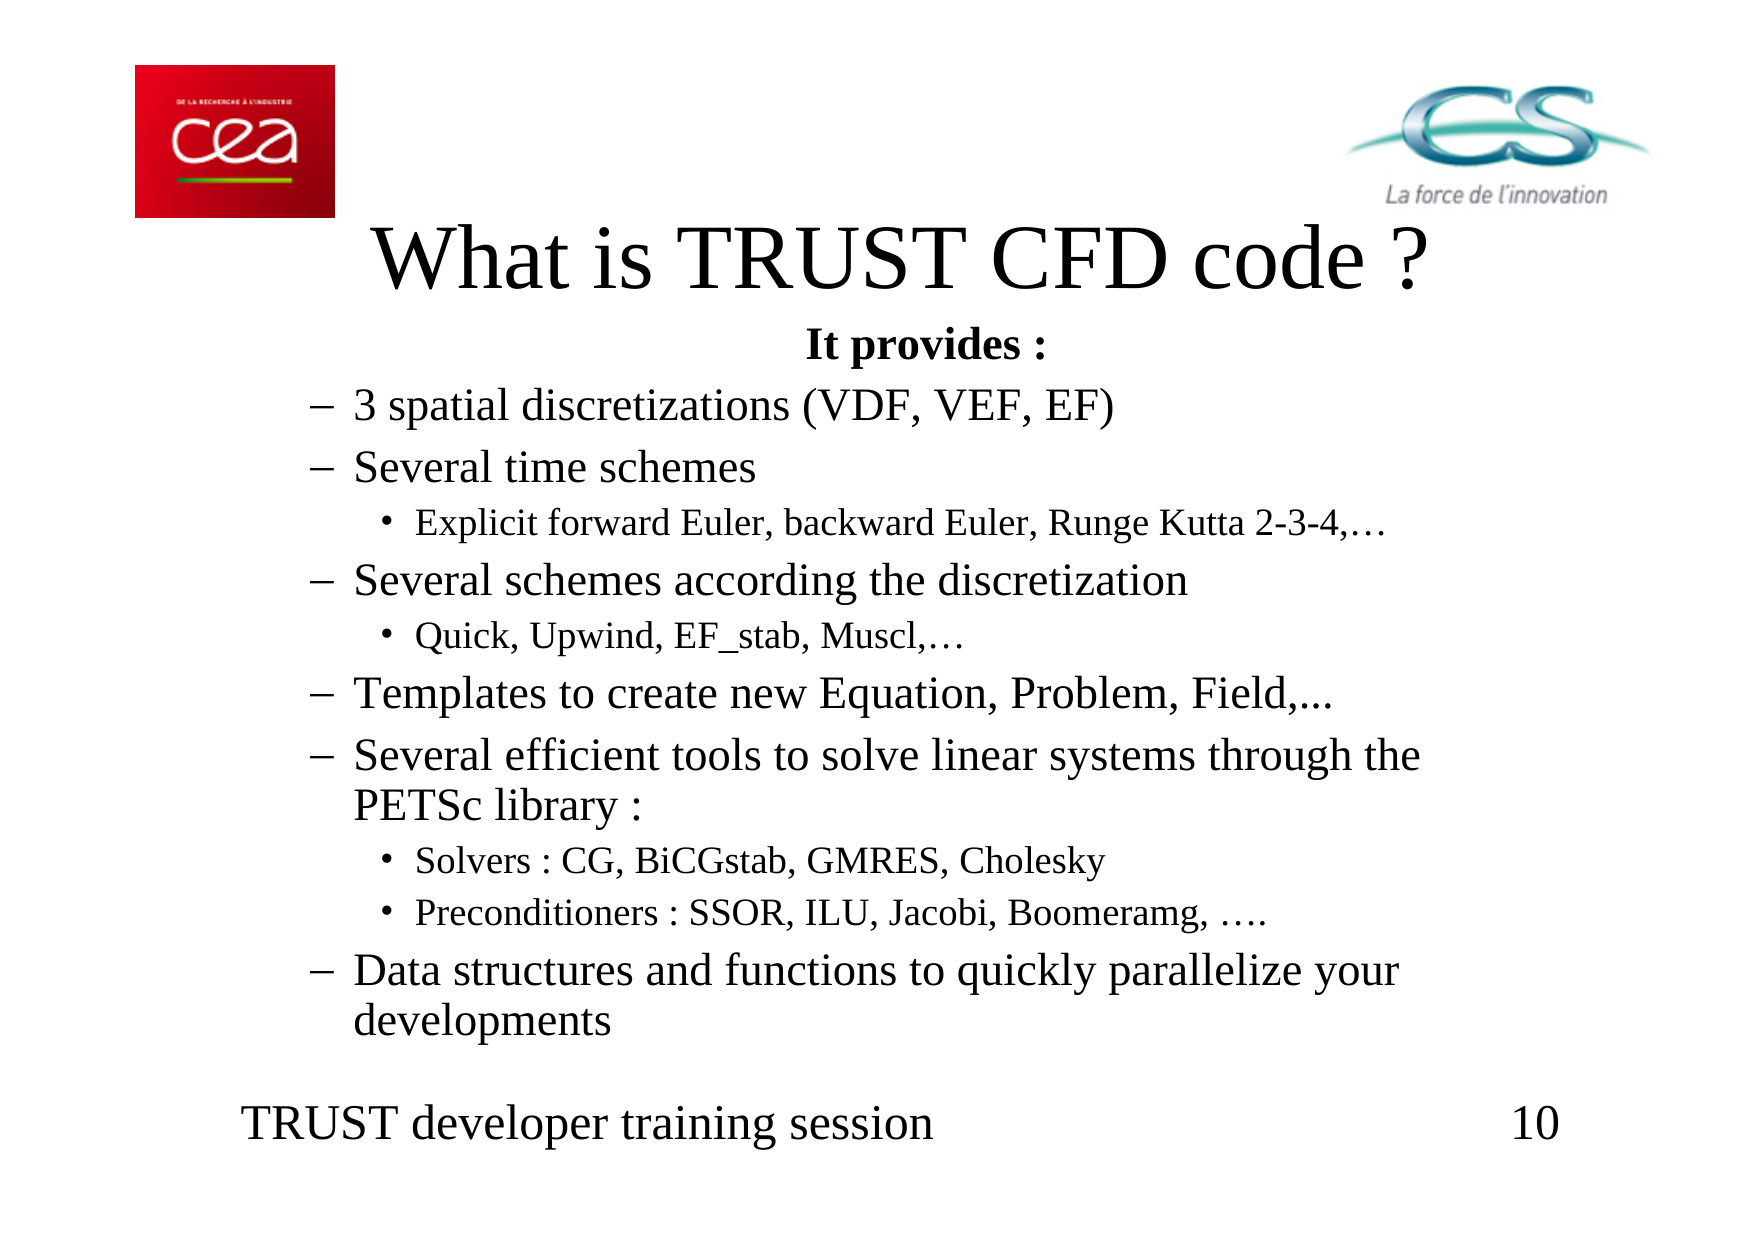

# What is TRUST CFD code ?
It provides :
3 spatial discretizations (VDF, VEF, EF)
Several time schemes
Explicit forward Euler, backward Euler, Runge Kutta 2-3-4,…
Several schemes according the discretization
Quick, Upwind, EF_stab, Muscl,…
Templates to create new Equation, Problem, Field,...
Several efficient tools to solve linear systems through the PETSc library :
Solvers : CG, BiCGstab, GMRES, Cholesky
Preconditioners : SSOR, ILU, Jacobi, Boomeramg, ….
Data structures and functions to quickly parallelize your developments
TRUST developer training session
10